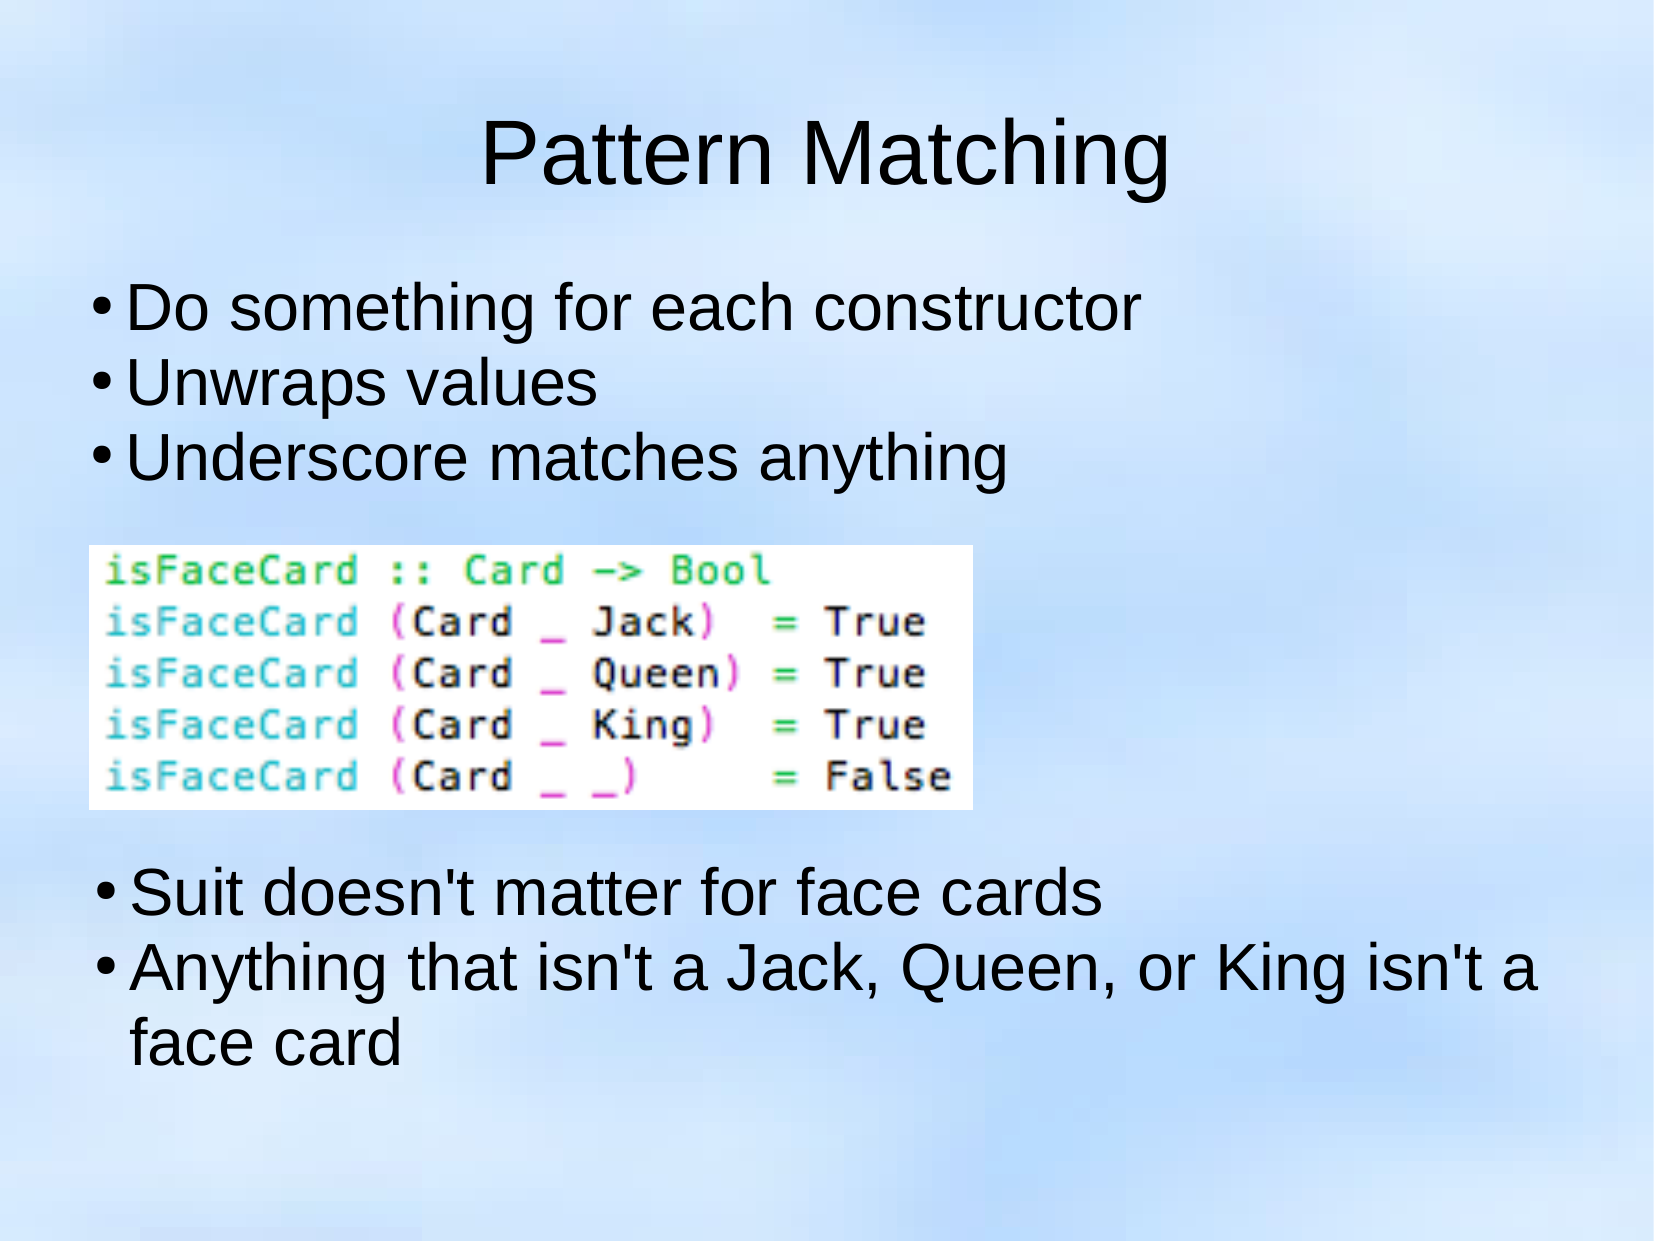

# Pattern Matching
Do something for each constructor
Unwraps values
Underscore matches anything
Suit doesn't matter for face cards
Anything that isn't a Jack, Queen, or King isn't a face card